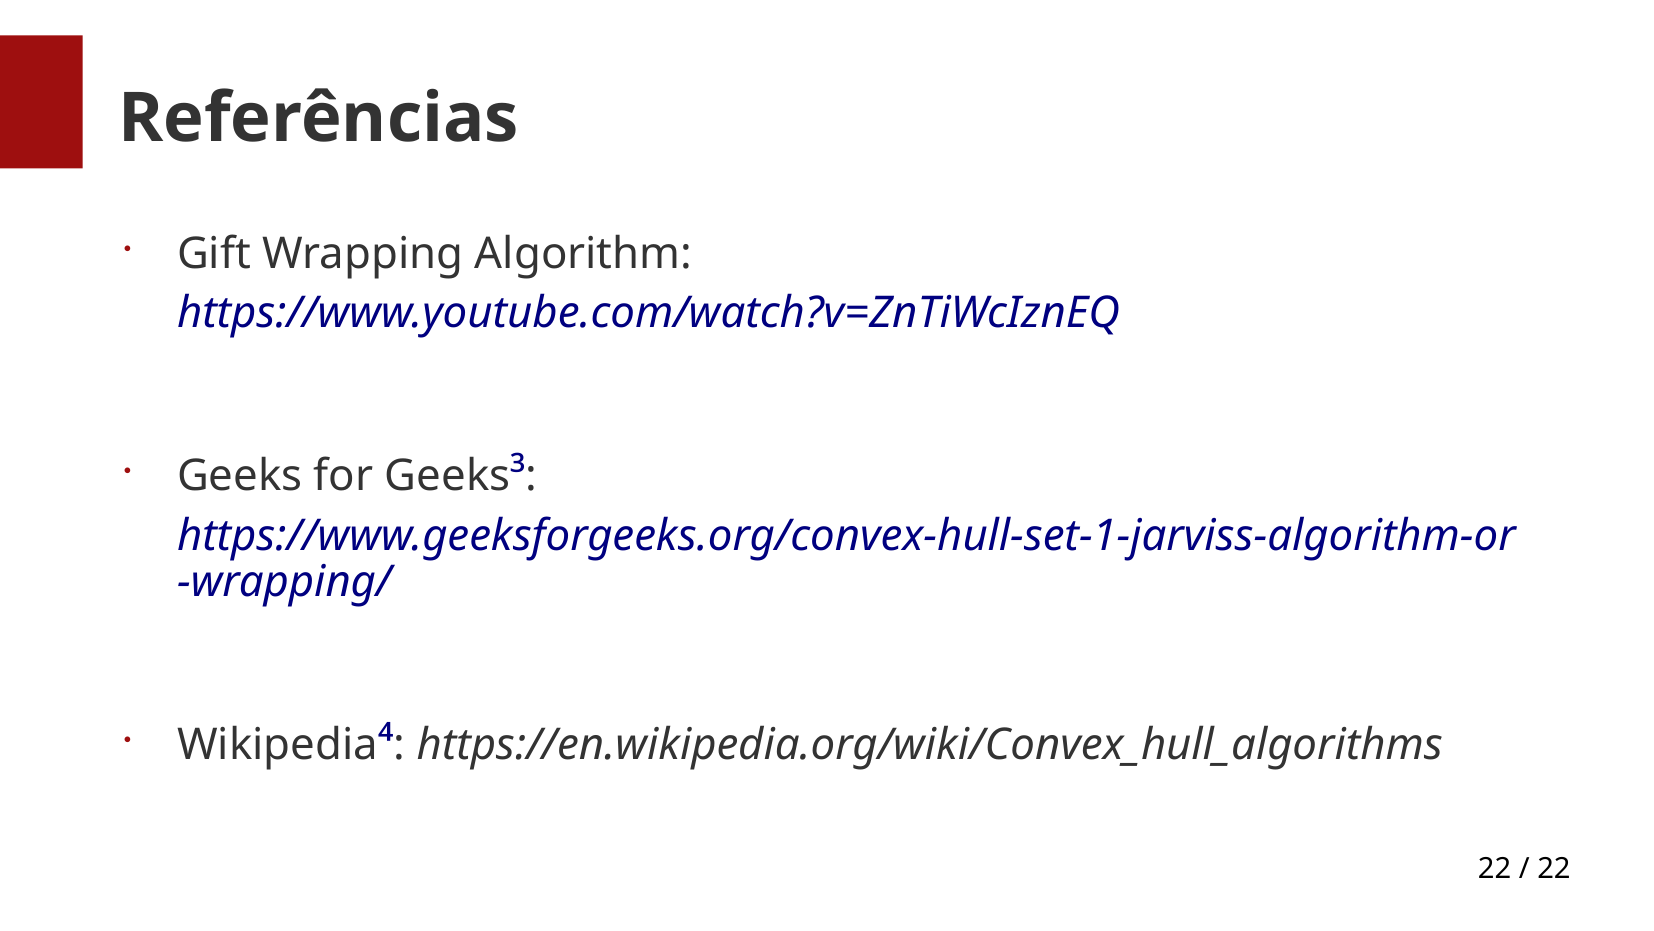

Referências
# Gift Wrapping Algorithm: https://www.youtube.com/watch?v=ZnTiWcIznEQ
Geeks for Geeks³: https://www.geeksforgeeks.org/convex-hull-set-1-jarviss-algorithm-or-wrapping/
Wikipedia⁴: https://en.wikipedia.org/wiki/Convex_hull_algorithms
22